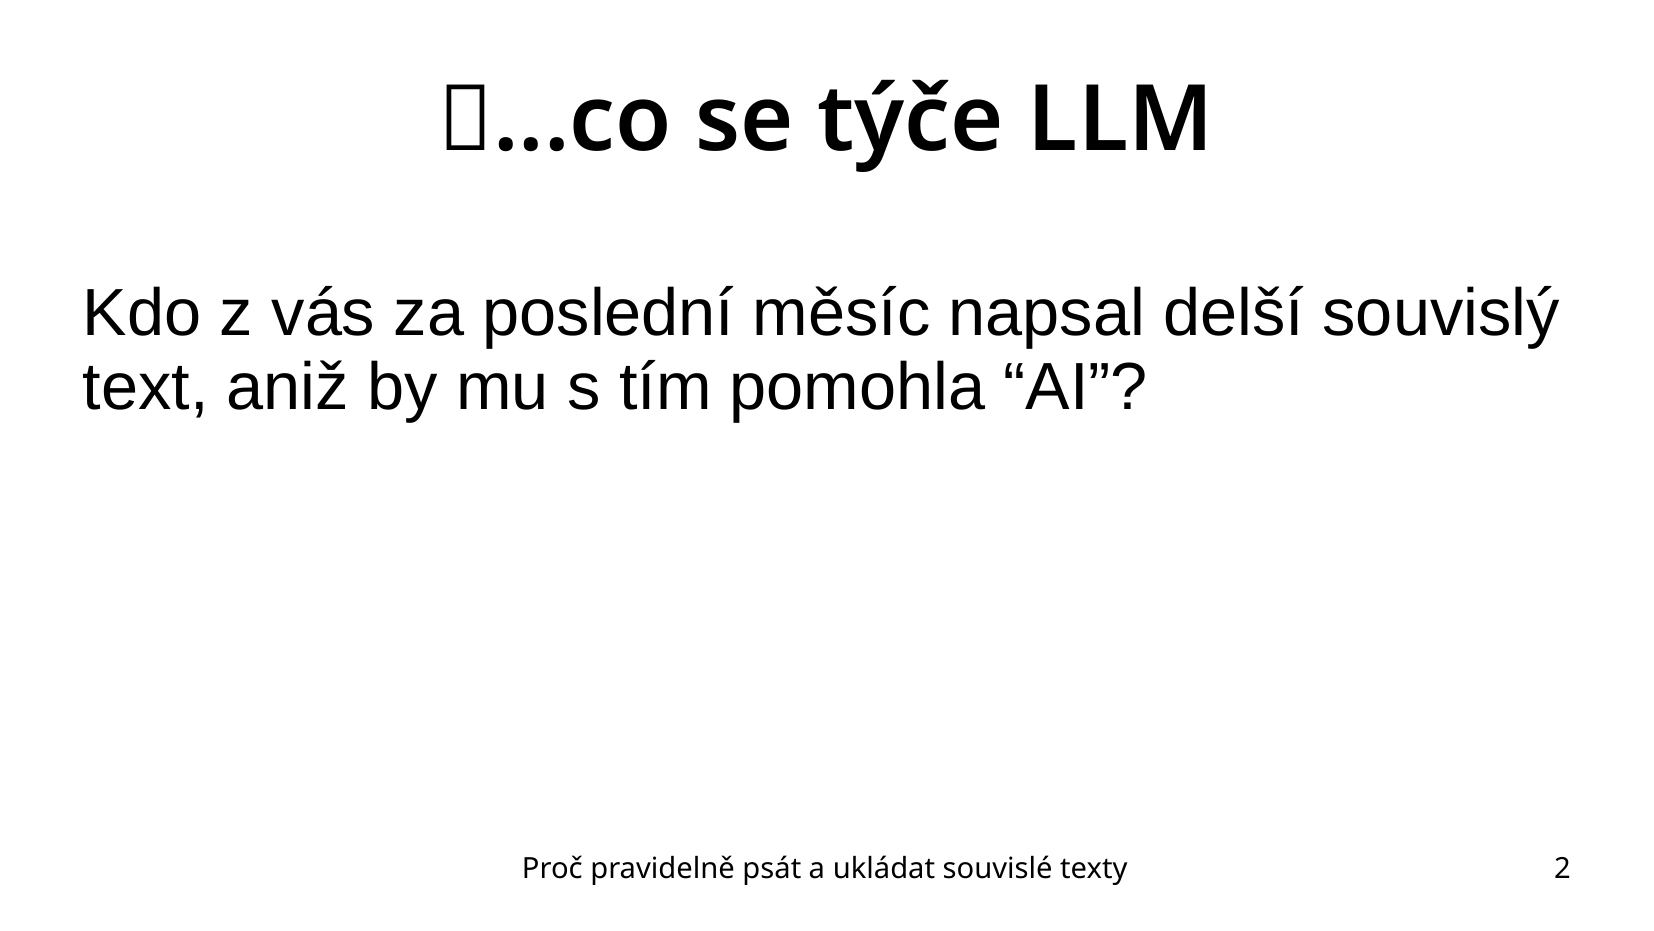

# 🐘...co se týče LLM
Kdo z vás za poslední měsíc napsal delší souvislý text, aniž by mu s tím pomohla “AI”?
Proč pravidelně psát a ukládat souvislé texty
2